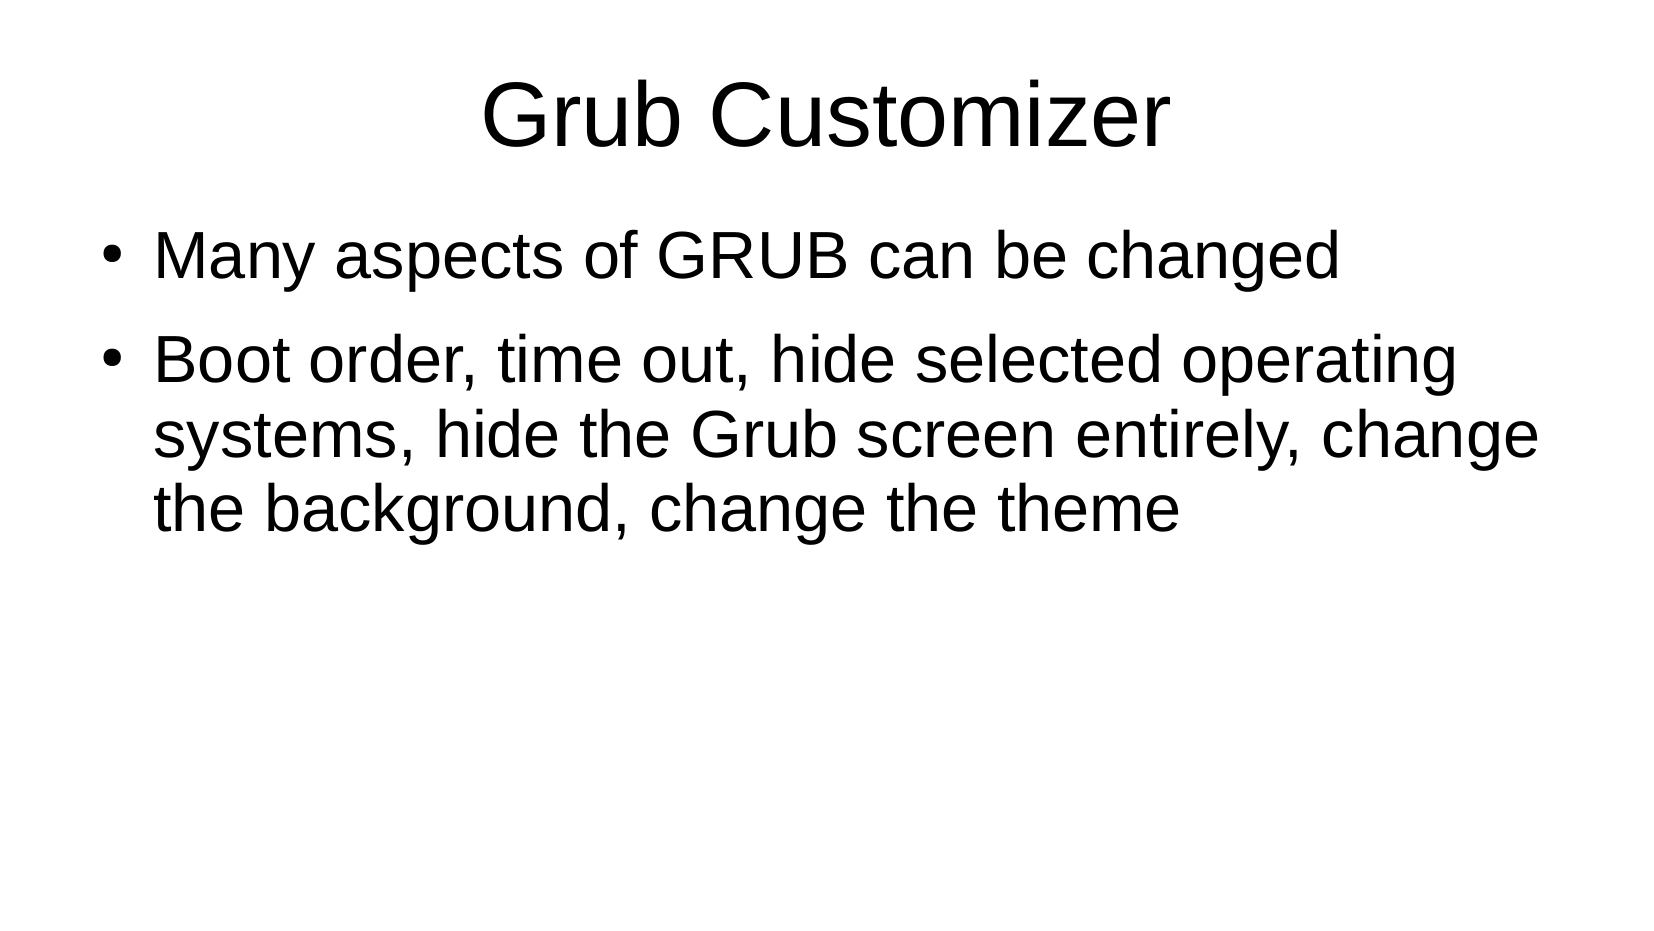

# Grub Customizer
Many aspects of GRUB can be changed
Boot order, time out, hide selected operating systems, hide the Grub screen entirely, change the background, change the theme